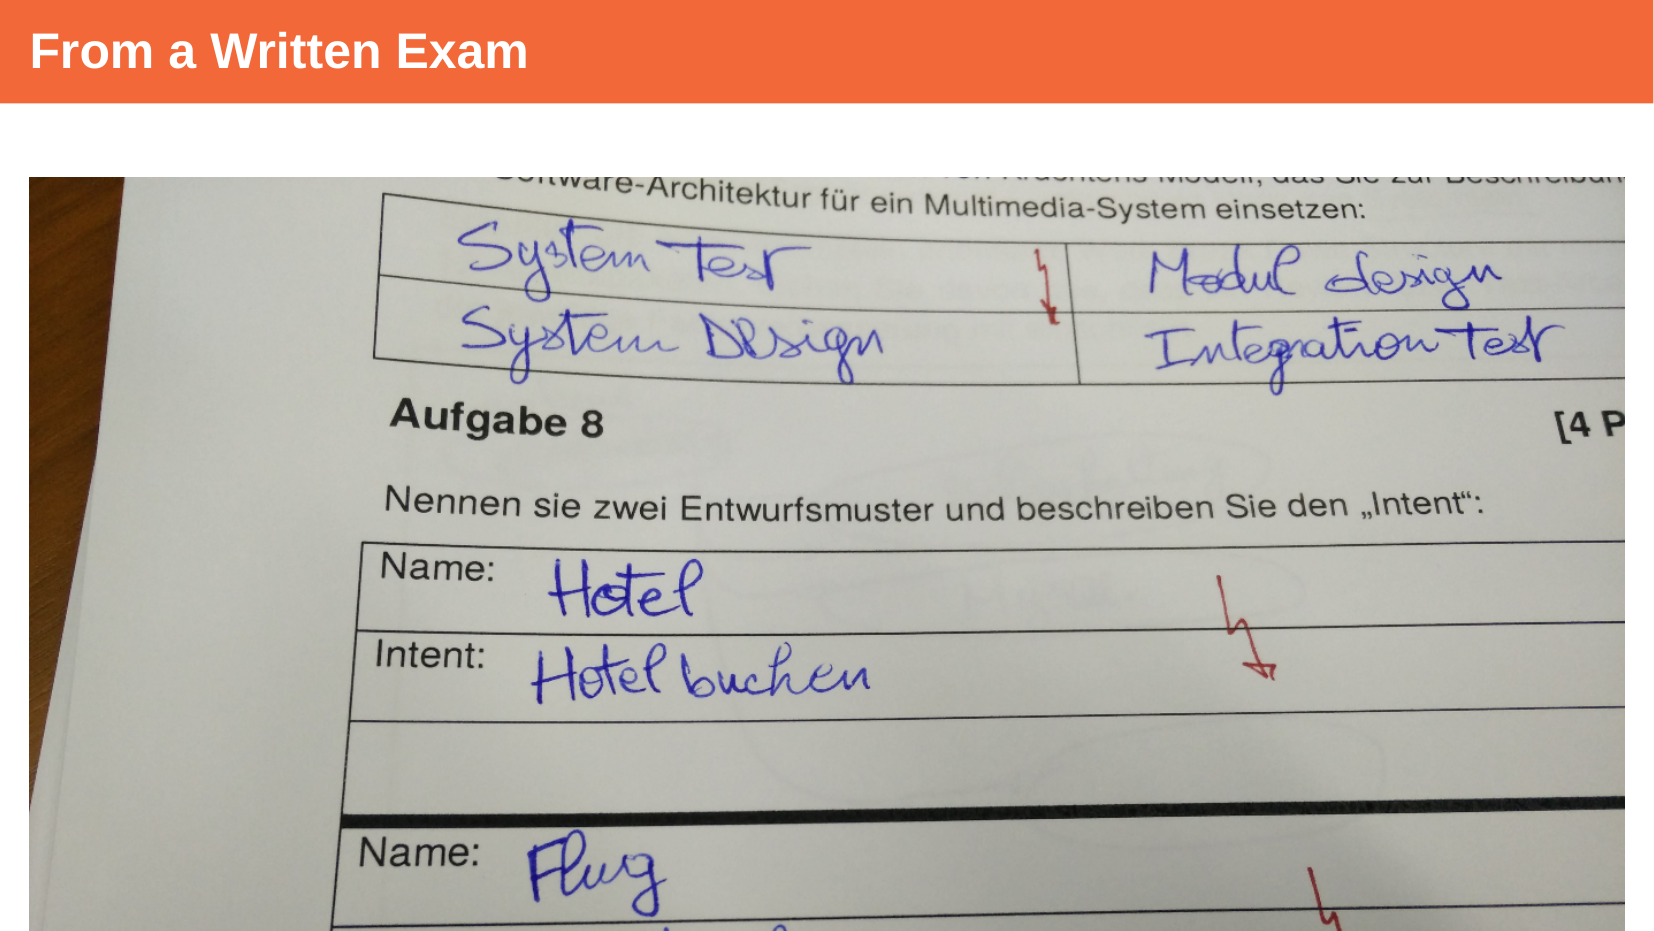

# From a Written Exam
Advanced Design and Programming
14
© 2019 Dirk Riehle - Some Rights Reserved